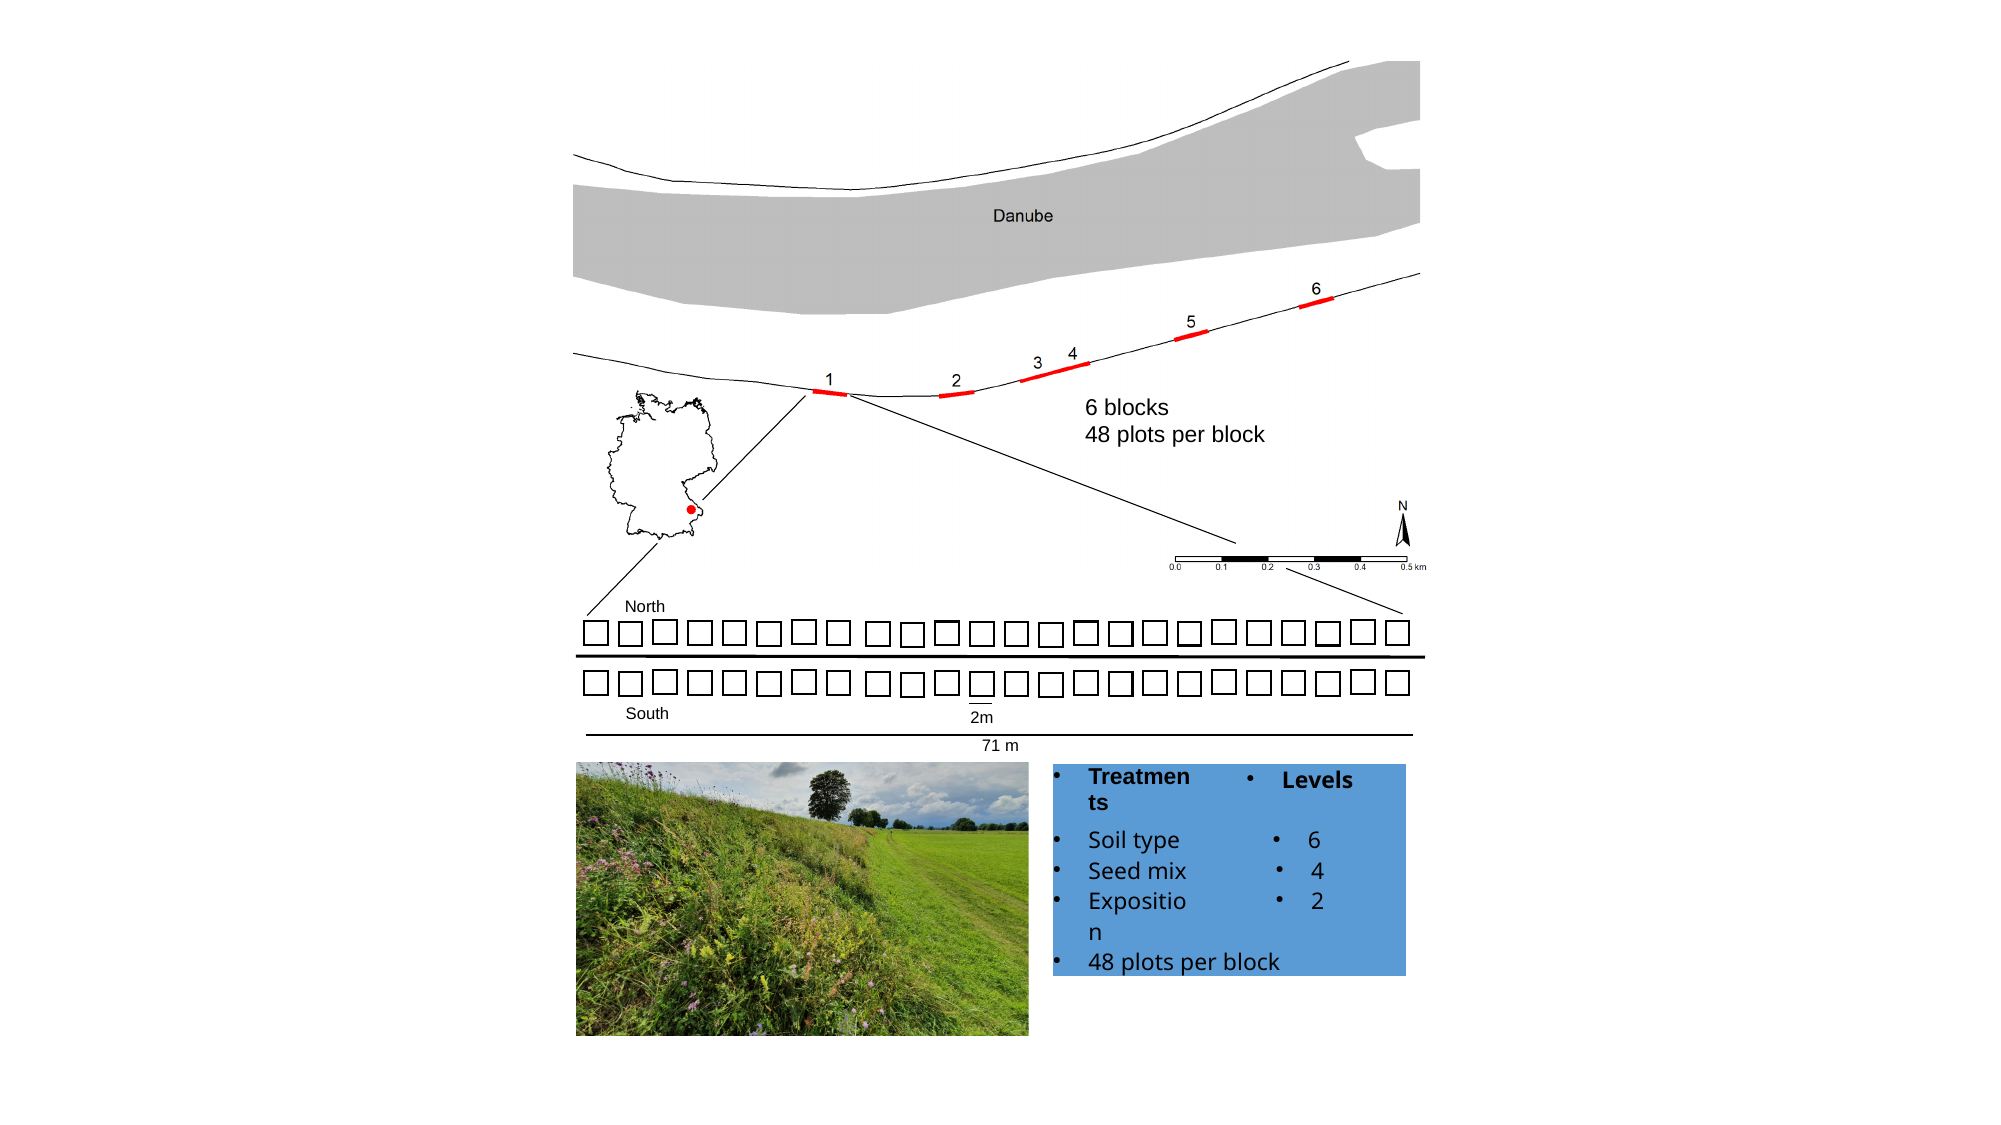

6 blocks
48 plots per block
North
South
2m
71 m
| Treatments | Levels |
| --- | --- |
| Soil type | 6 |
| Seed mix | 4 |
| Exposition | 2 |
| 48 plots per block | |